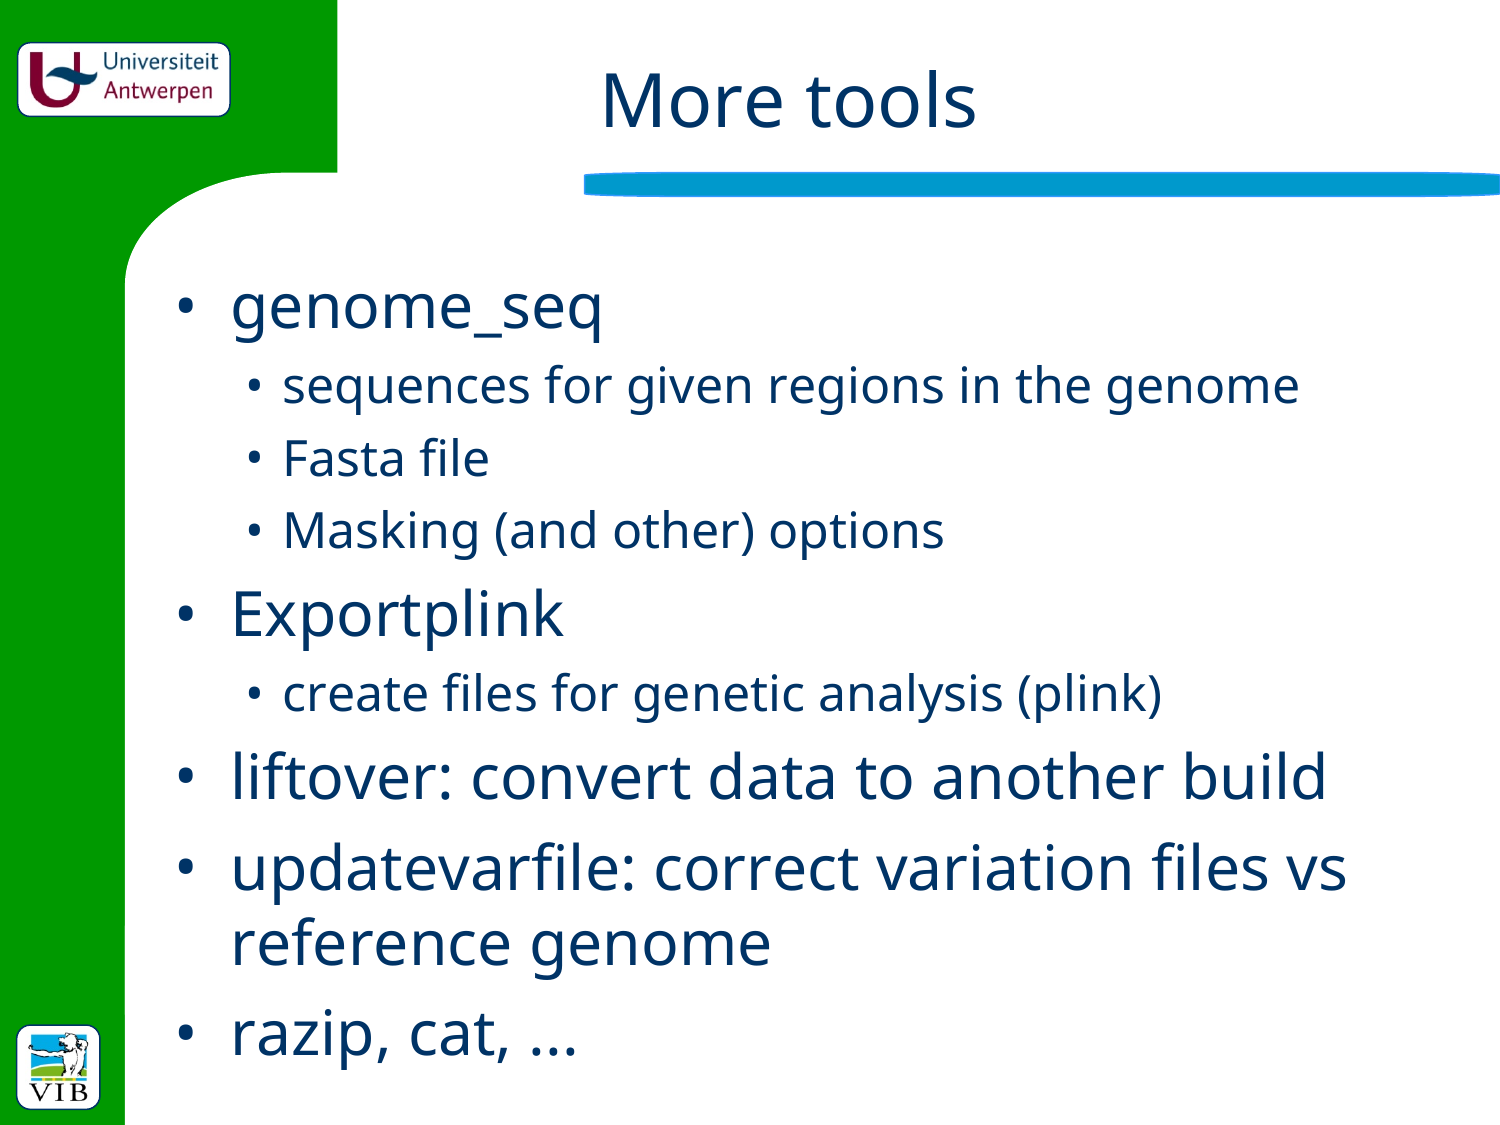

# More tools
genome_seq
sequences for given regions in the genome
Fasta file
Masking (and other) options
Exportplink
create files for genetic analysis (plink)
liftover: convert data to another build
updatevarfile: correct variation files vs reference genome
razip, cat, ...